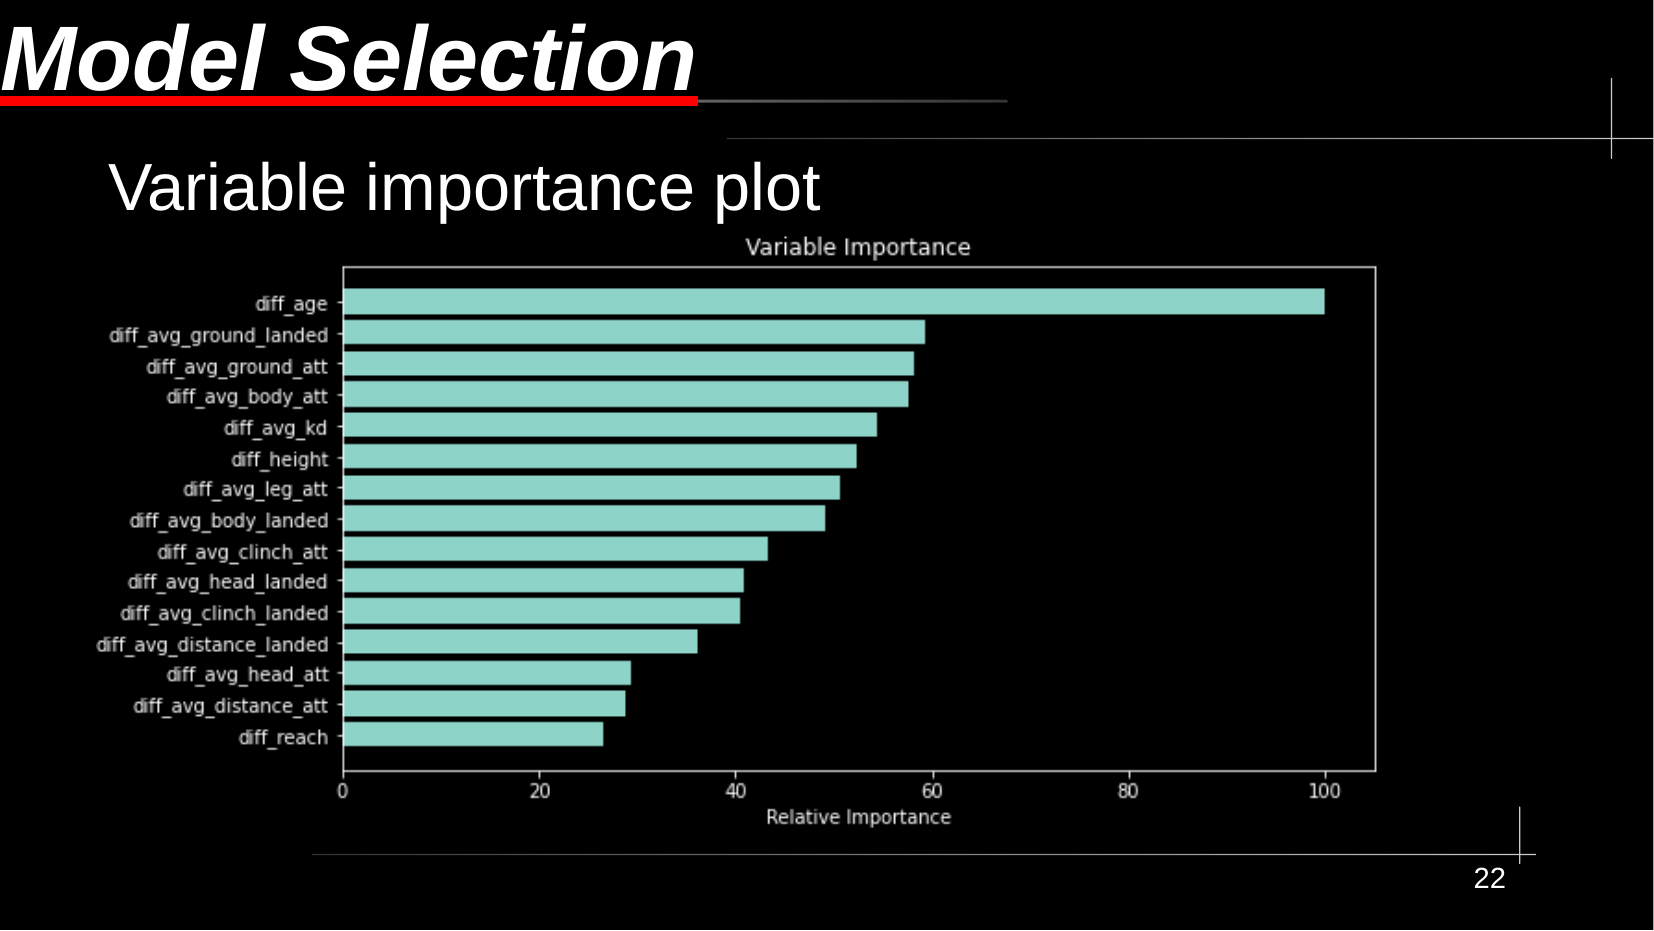

# Model Selection
Variable importance plot
22